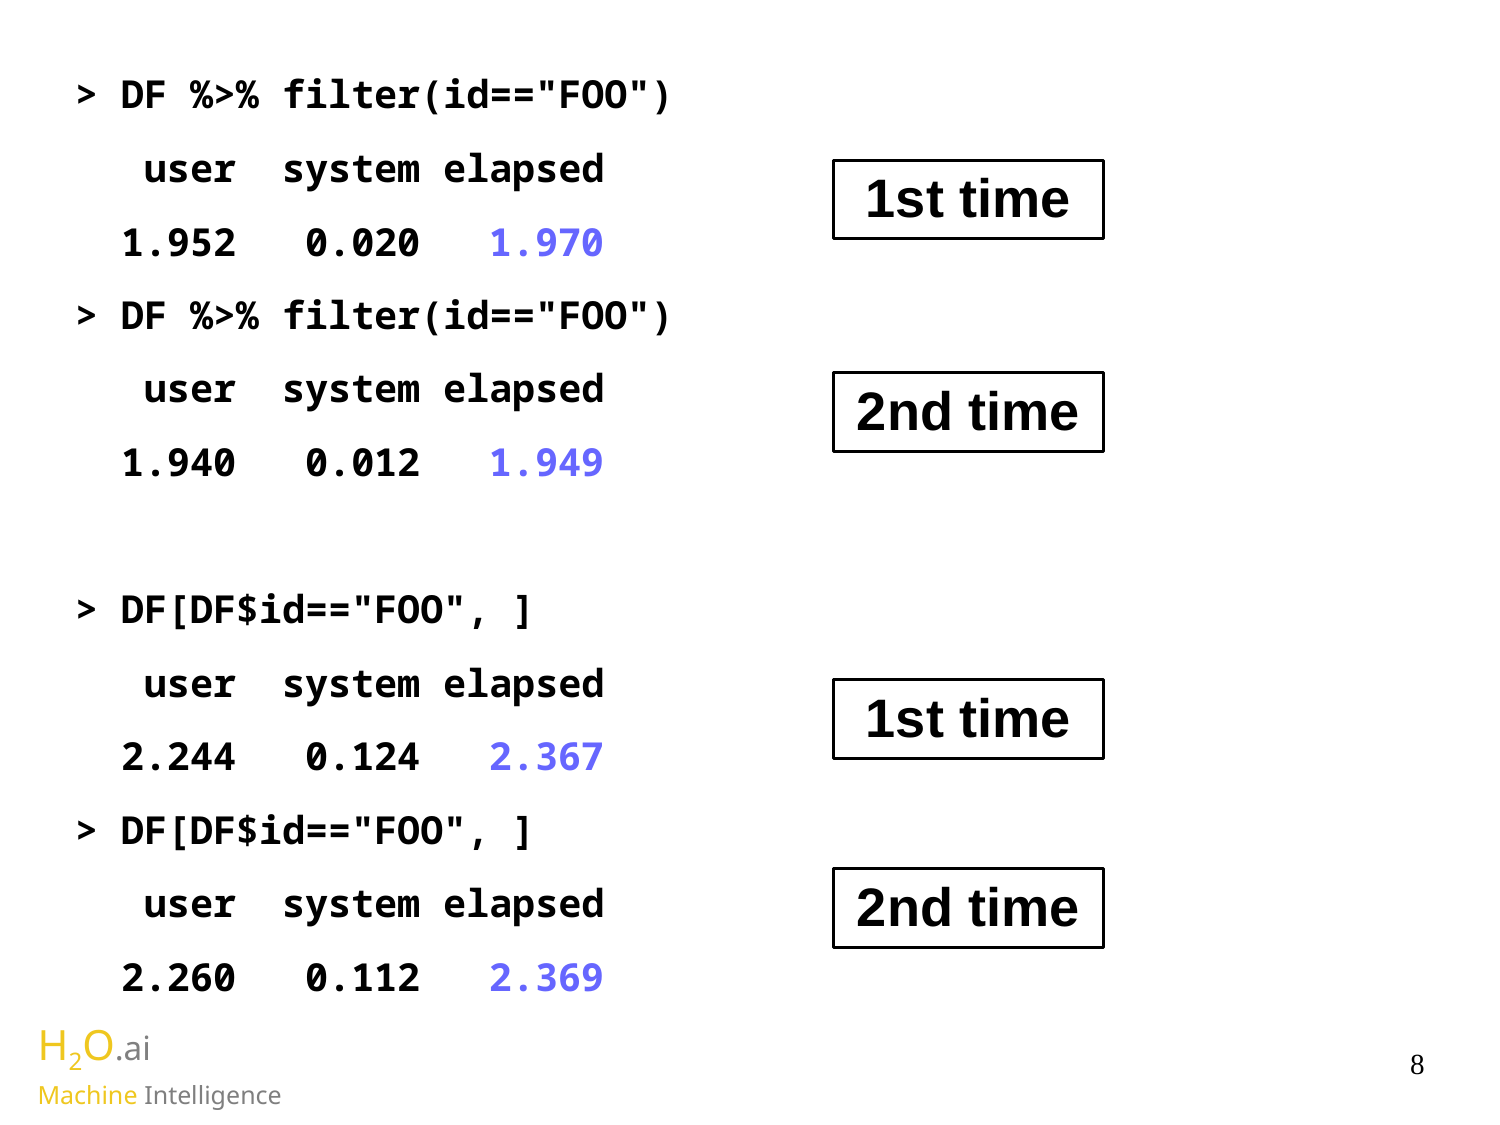

# > DF %>% filter(id=="FOO")
 user system elapsed
 1.952 0.020 1.970
> DF %>% filter(id=="FOO")
 user system elapsed
 1.940 0.012 1.949
> DF[DF$id=="FOO", ]
 user system elapsed
 2.244 0.124 2.367
> DF[DF$id=="FOO", ]
 user system elapsed
 2.260 0.112 2.369
1st time
2nd time
1st time
2nd time
8